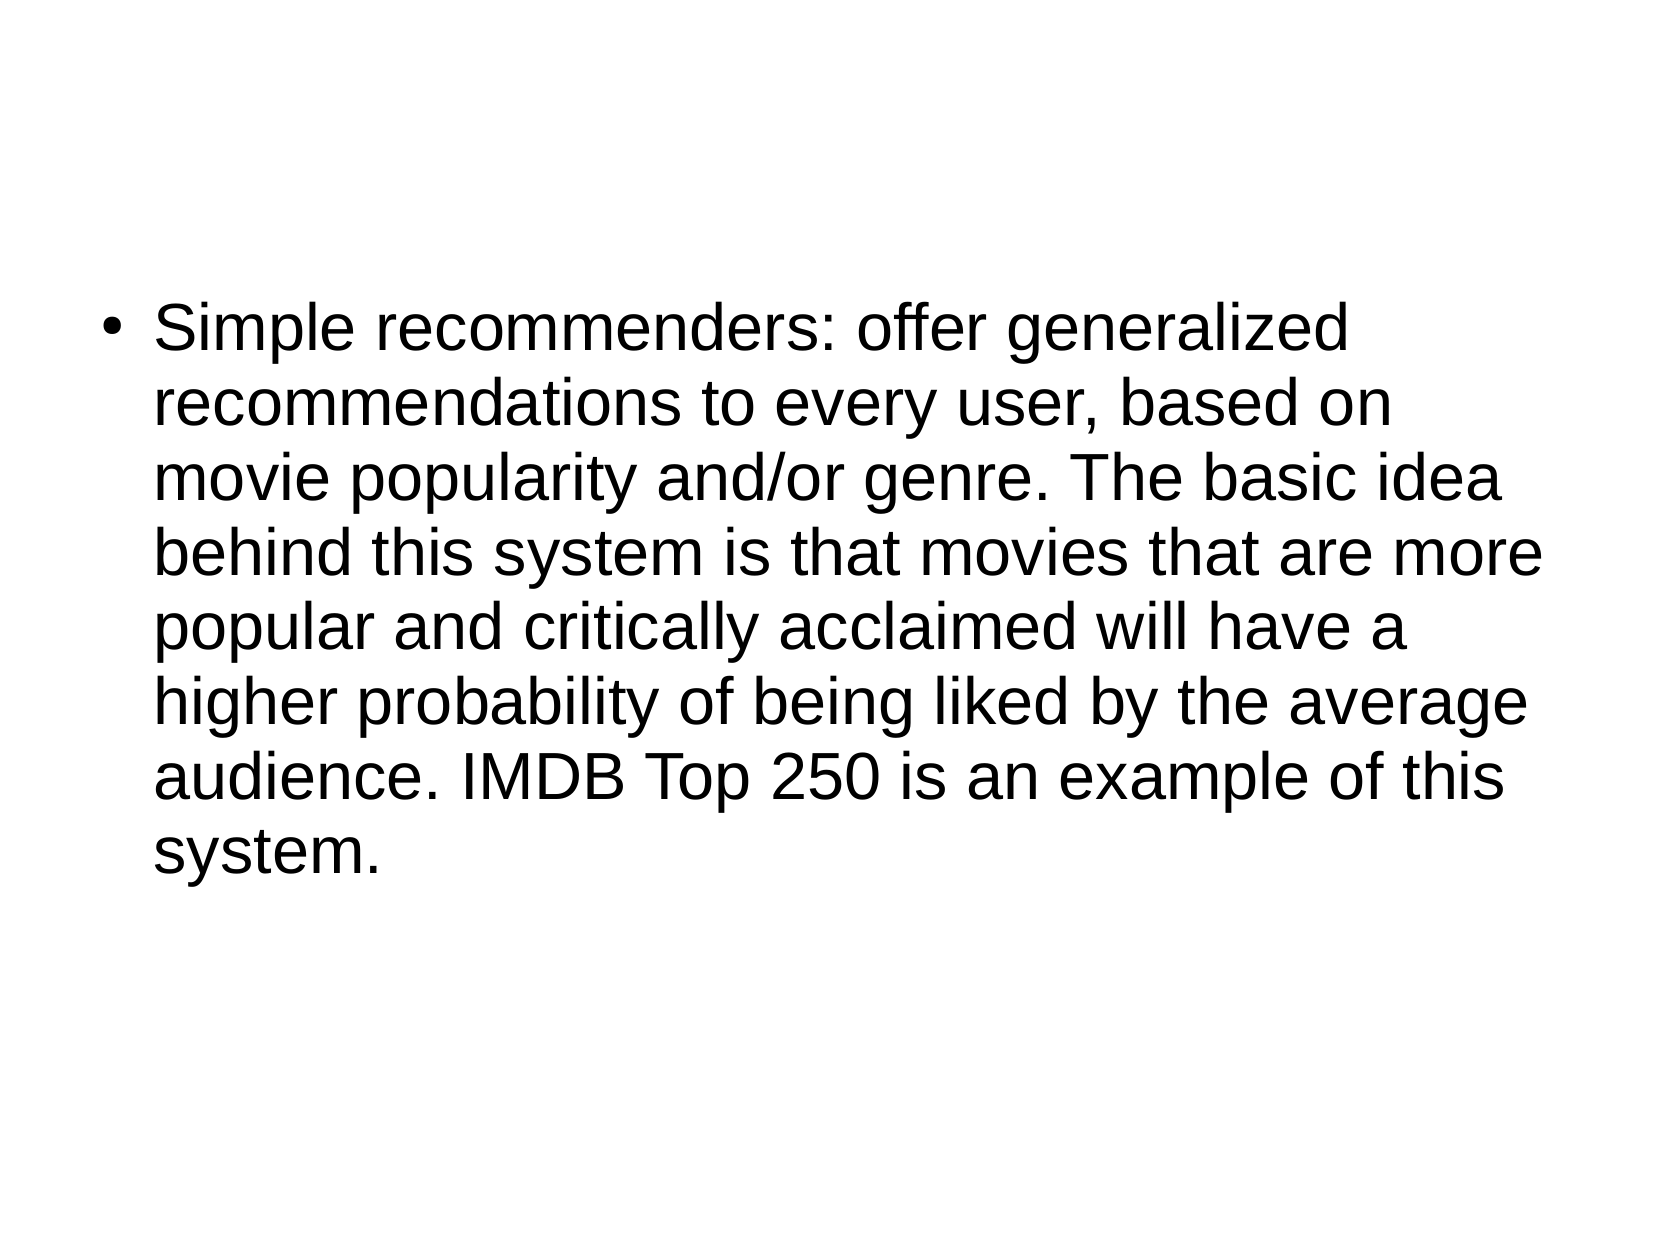

#
Simple recommenders: offer generalized recommendations to every user, based on movie popularity and/or genre. The basic idea behind this system is that movies that are more popular and critically acclaimed will have a higher probability of being liked by the average audience. IMDB Top 250 is an example of this system.